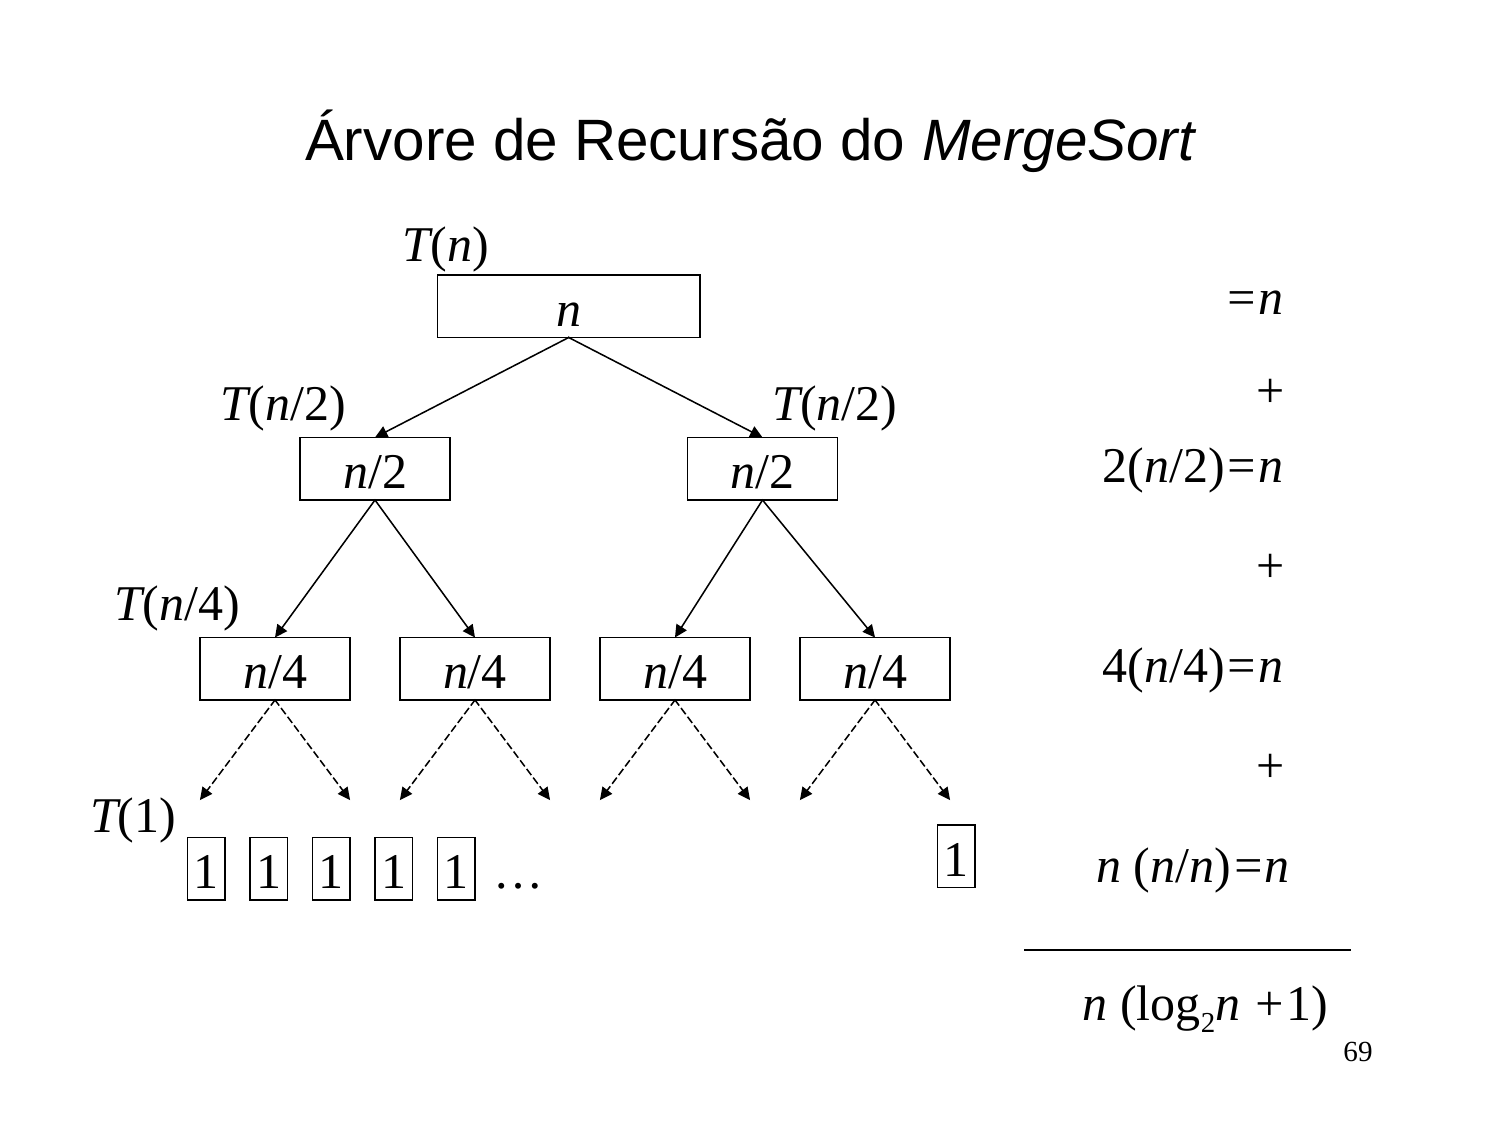

# Árvore de Recursão do MergeSort
T(n)
=n
n
+
T(n/2)
T(n/2)
2(n/2)=n
n/2
n/2
+
T(n/4)
4(n/4)=n
n/4
n/4
n/4
n/4
+
T(1)
1
n (n/n)=n
1
1
1
1
1
…
n (log2n +1)
69